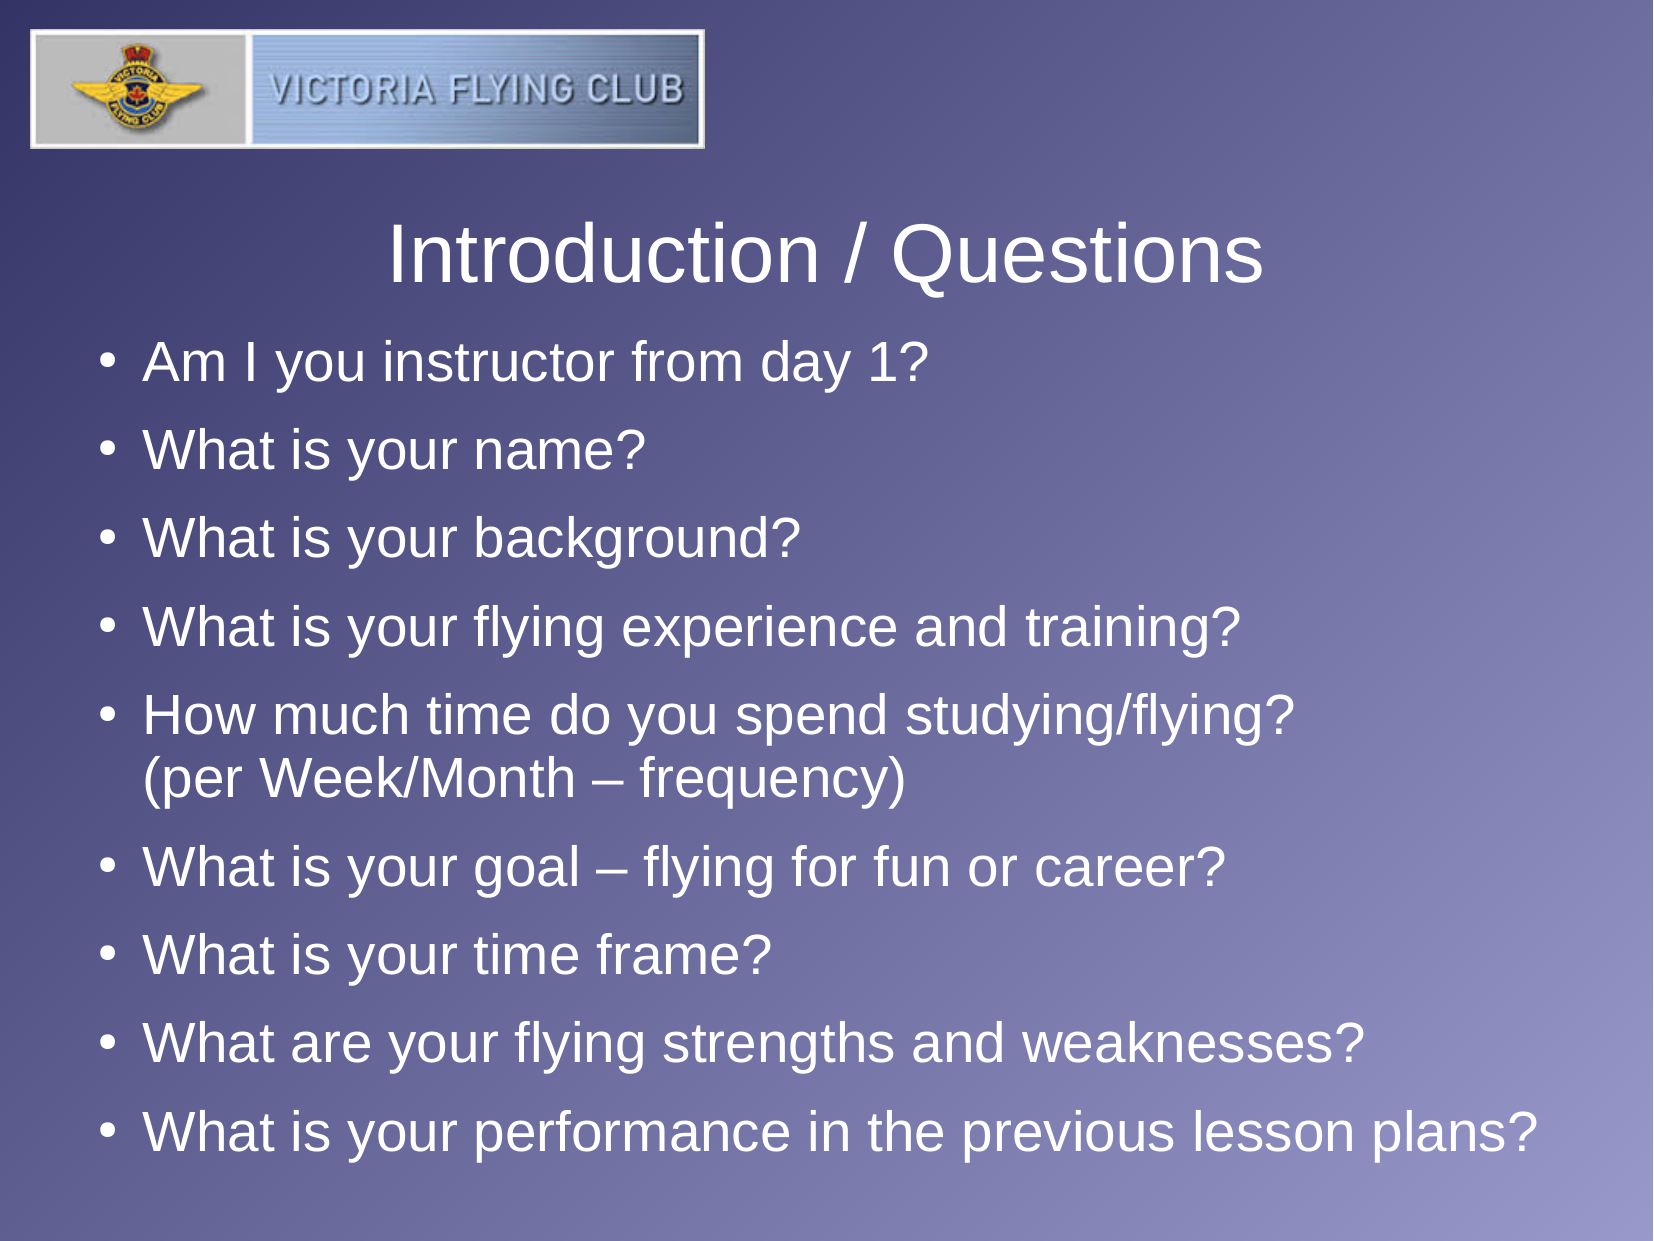

# Introduction / Questions
Am I you instructor from day 1?
What is your name?
What is your background?
What is your flying experience and training?
How much time do you spend studying/flying? (per Week/Month – frequency)
What is your goal – flying for fun or career?
What is your time frame?
What are your flying strengths and weaknesses?
What is your performance in the previous lesson plans?